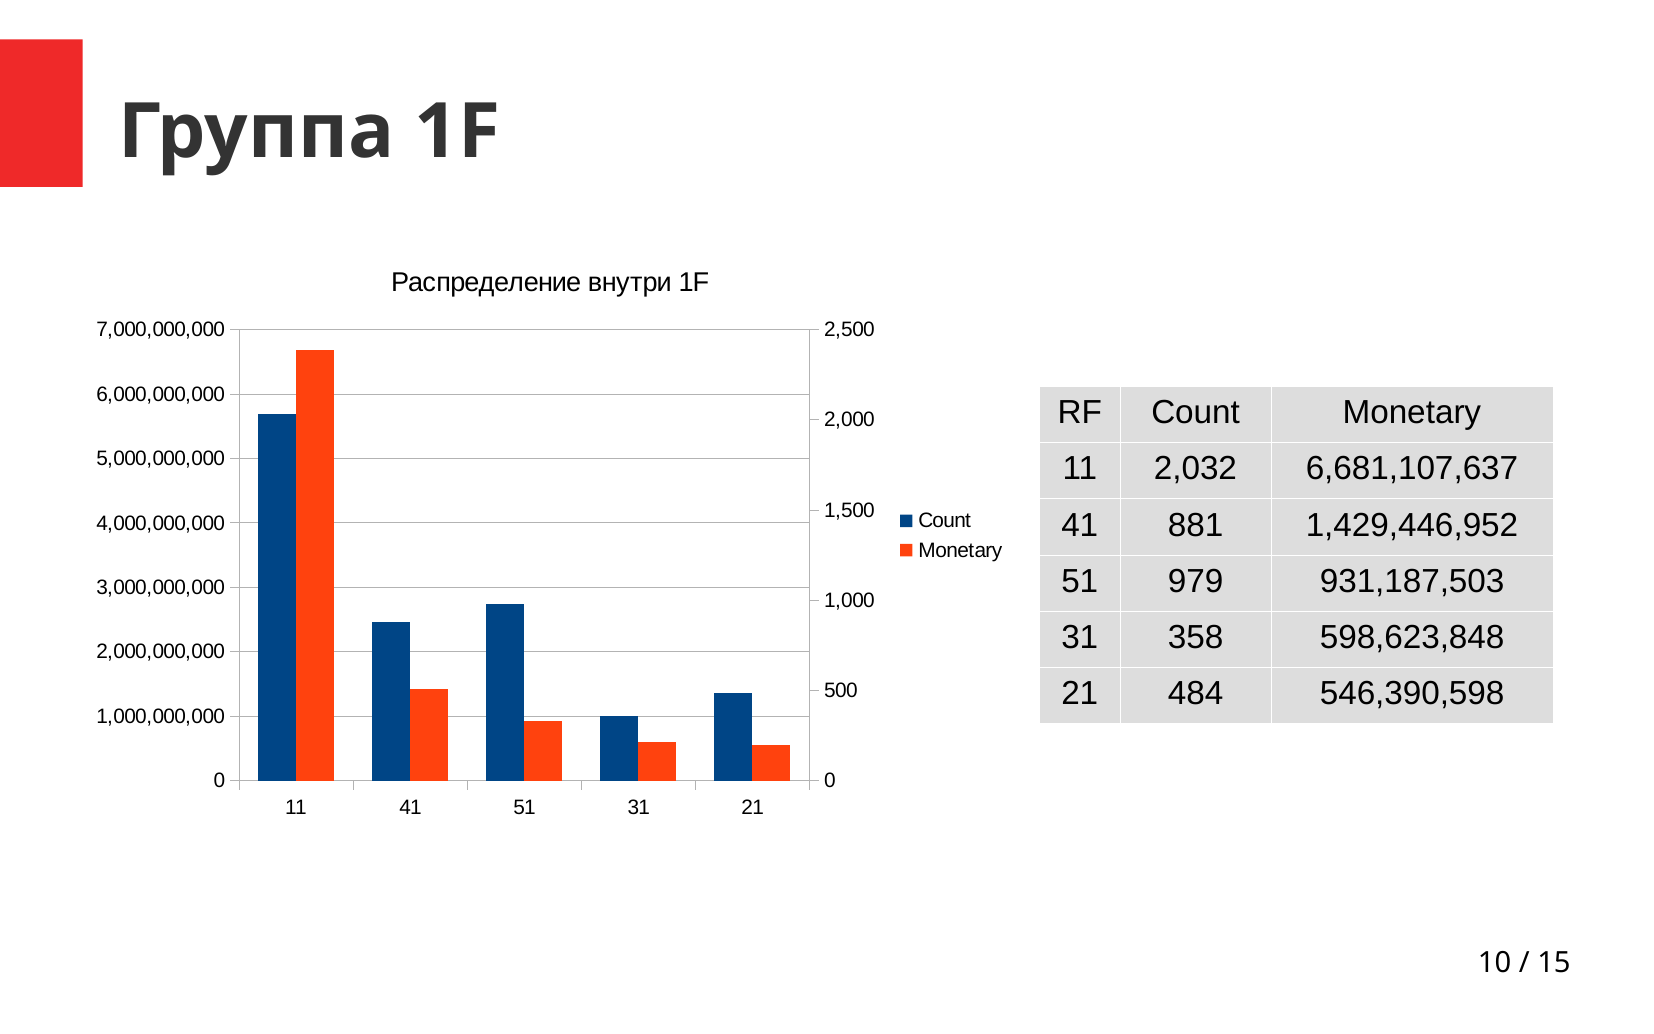

# Группа 1F
### Chart: Распределение внутри 1F
| Category | Monetary | Count |
|---|---|---|
| 11 | 6681107637.0 | 2032.0 |
| 41 | 1429446952.0 | 881.0 |
| 51 | 931187503.0 | 979.0 |
| 31 | 598623848.0 | 358.0 |
| 21 | 546390598.0 | 484.0 || RF | Count | Monetary |
| --- | --- | --- |
| 11 | 2,032 | 6,681,107,637 |
| 41 | 881 | 1,429,446,952 |
| 51 | 979 | 931,187,503 |
| 31 | 358 | 598,623,848 |
| 21 | 484 | 546,390,598 |
10